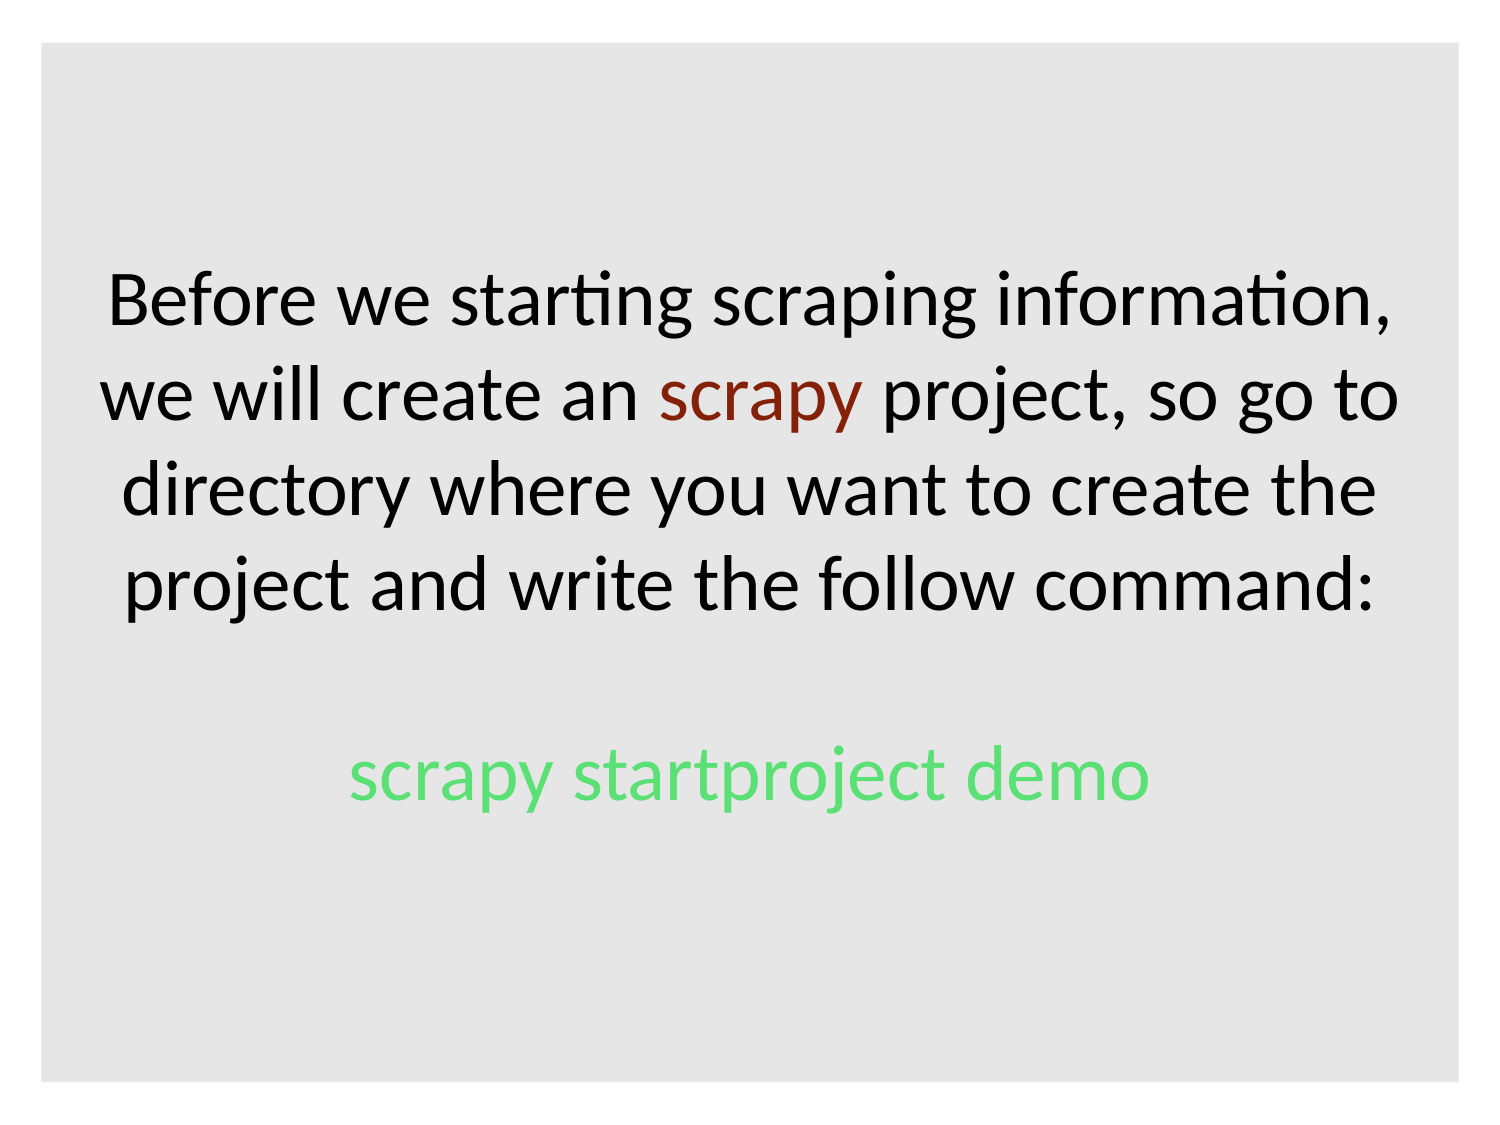

Before we starting scraping information, we will create an scrapy project, so go to directory where you want to create the project and write the follow command:
scrapy startproject demo